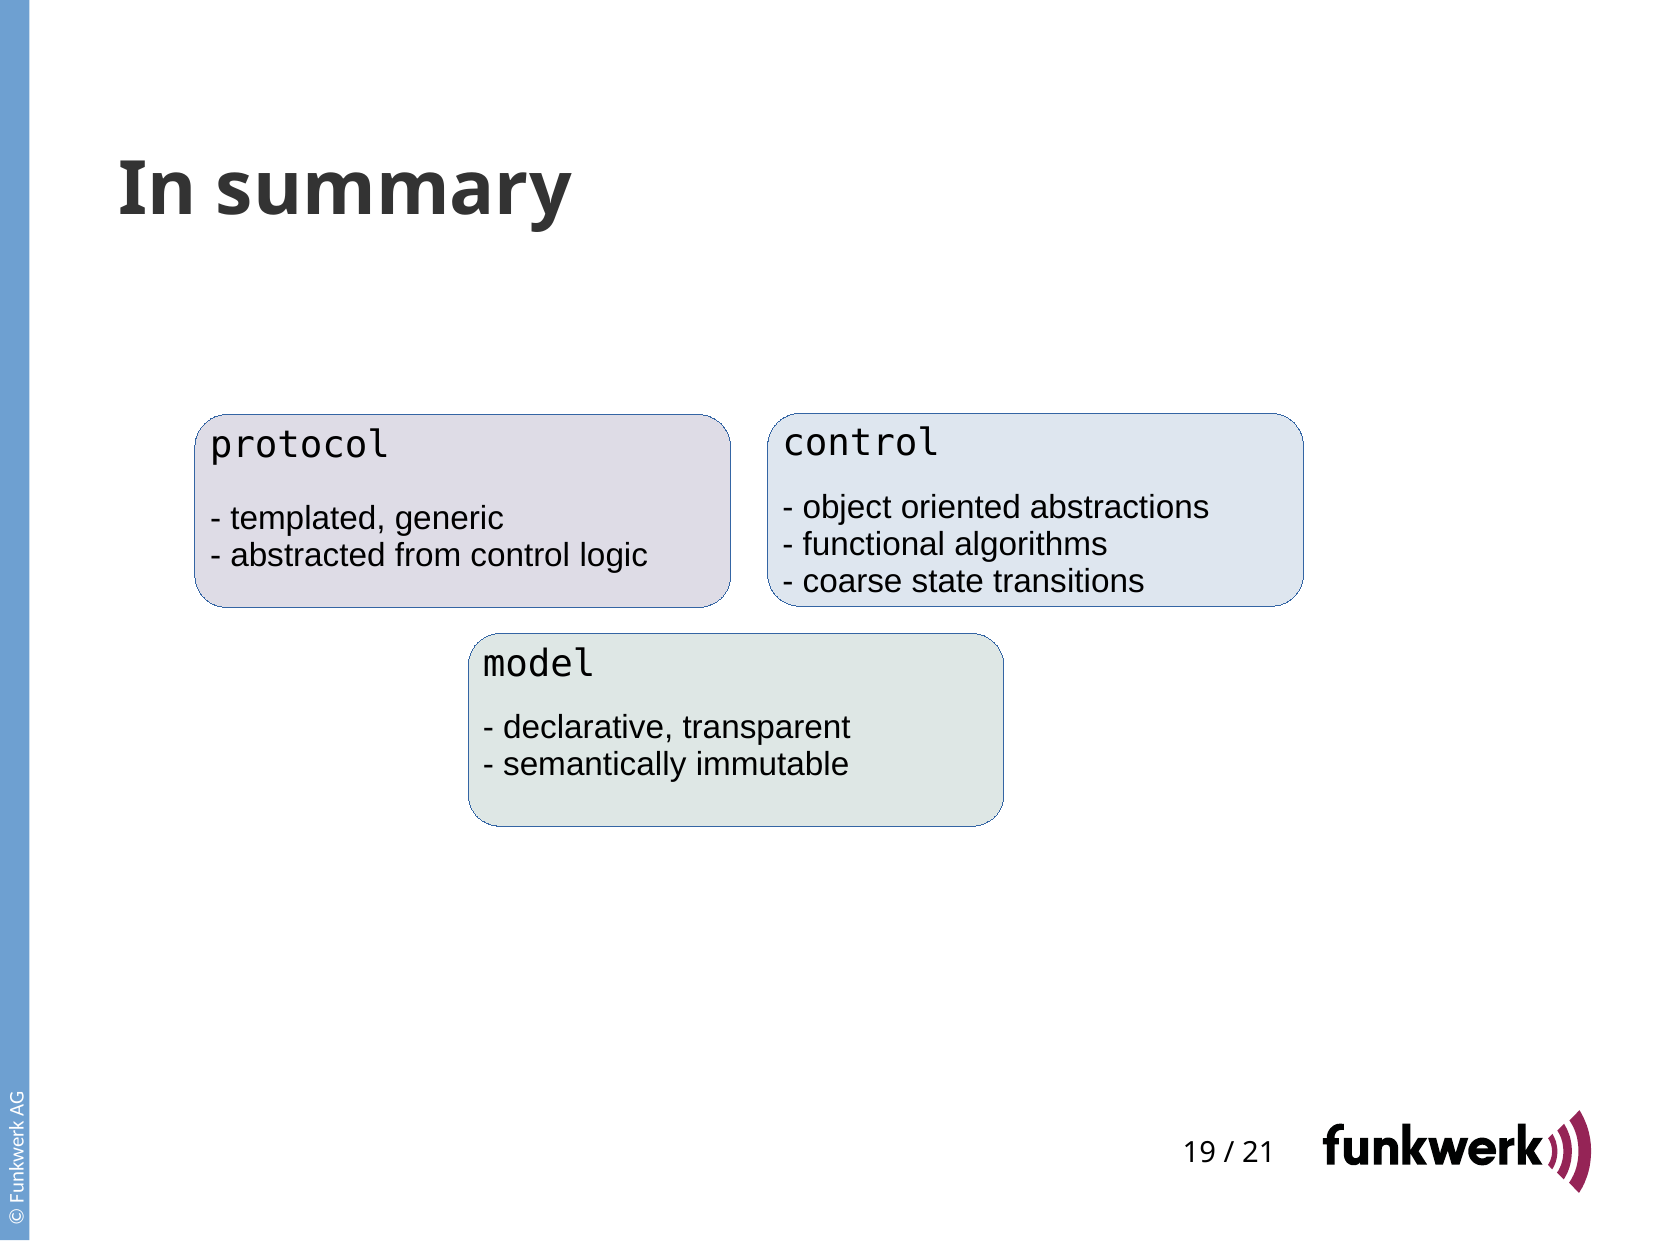

# In summary
control
protocol
- object oriented abstractions
- functional algorithms
- coarse state transitions
- templated, generic
- abstracted from control logic
model
- declarative, transparent
- semantically immutable
19